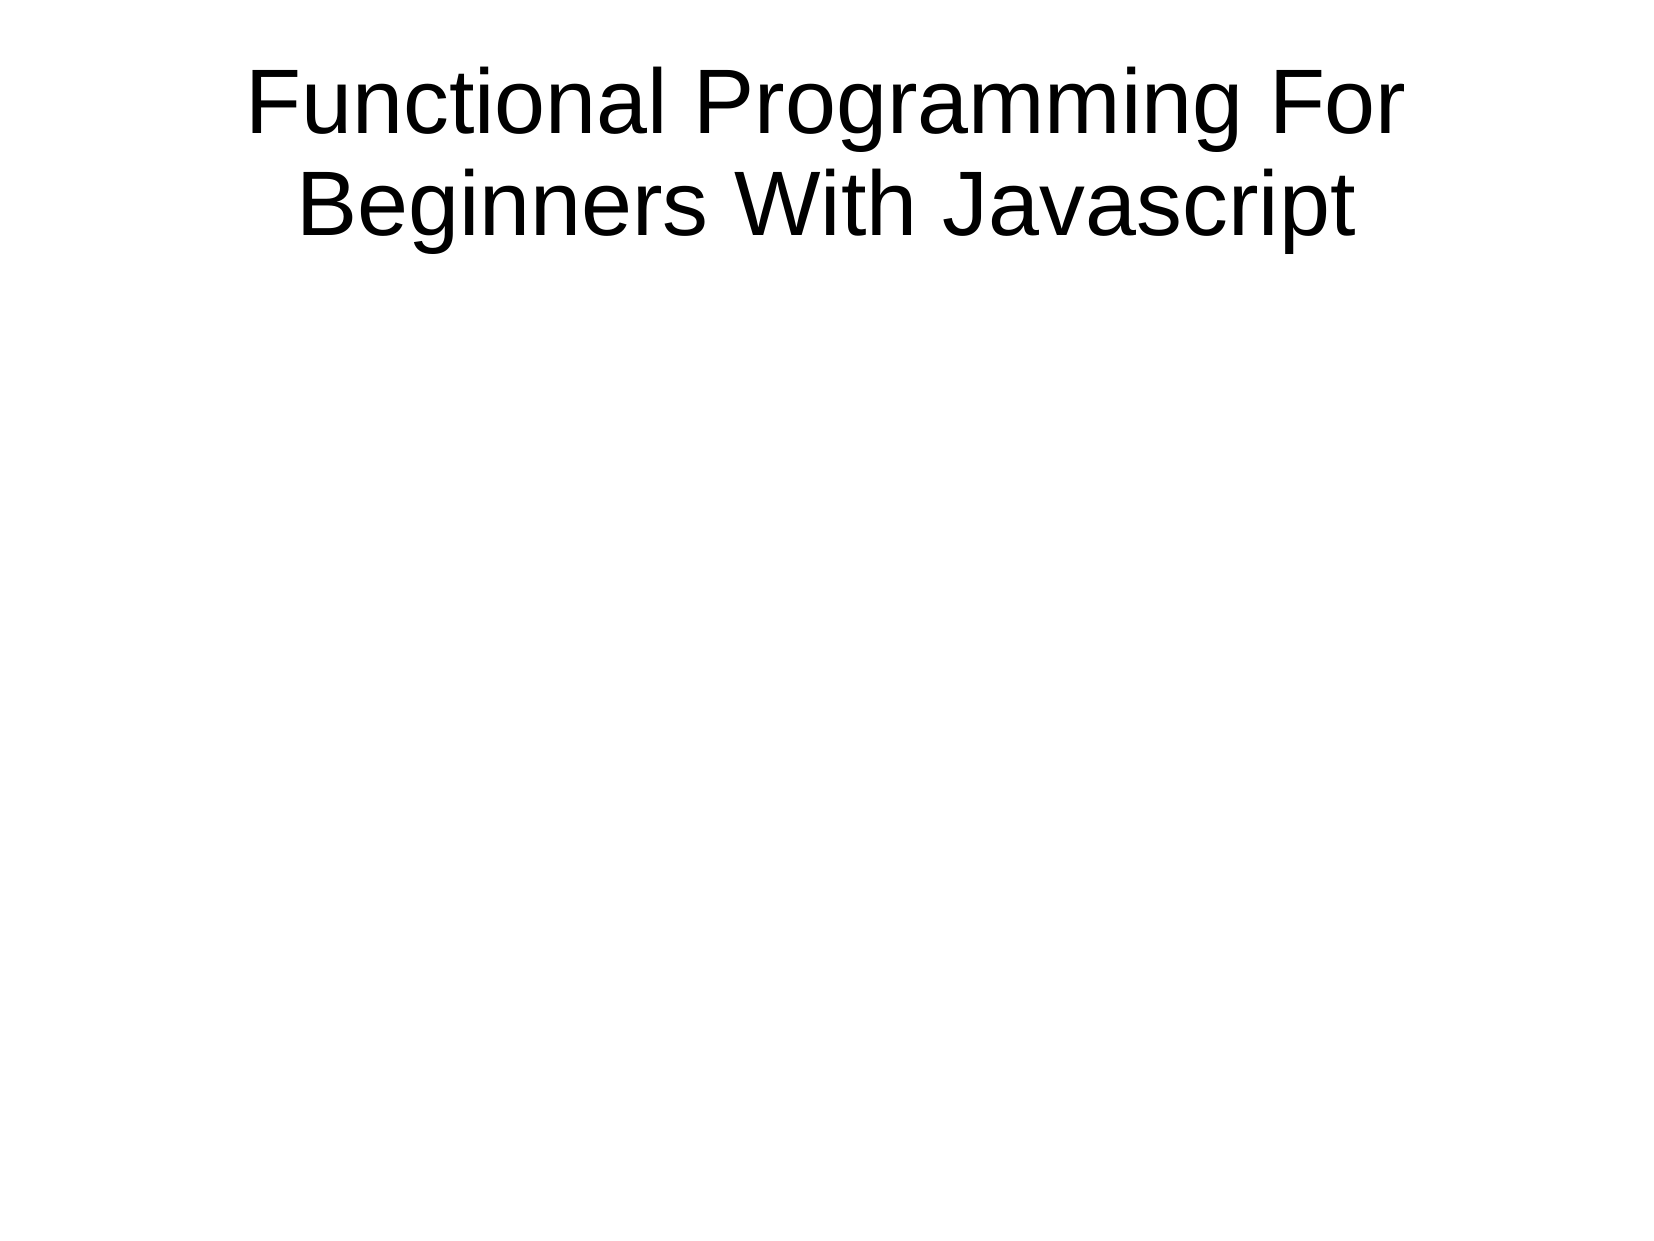

# Functional Programming For Beginners With Javascript